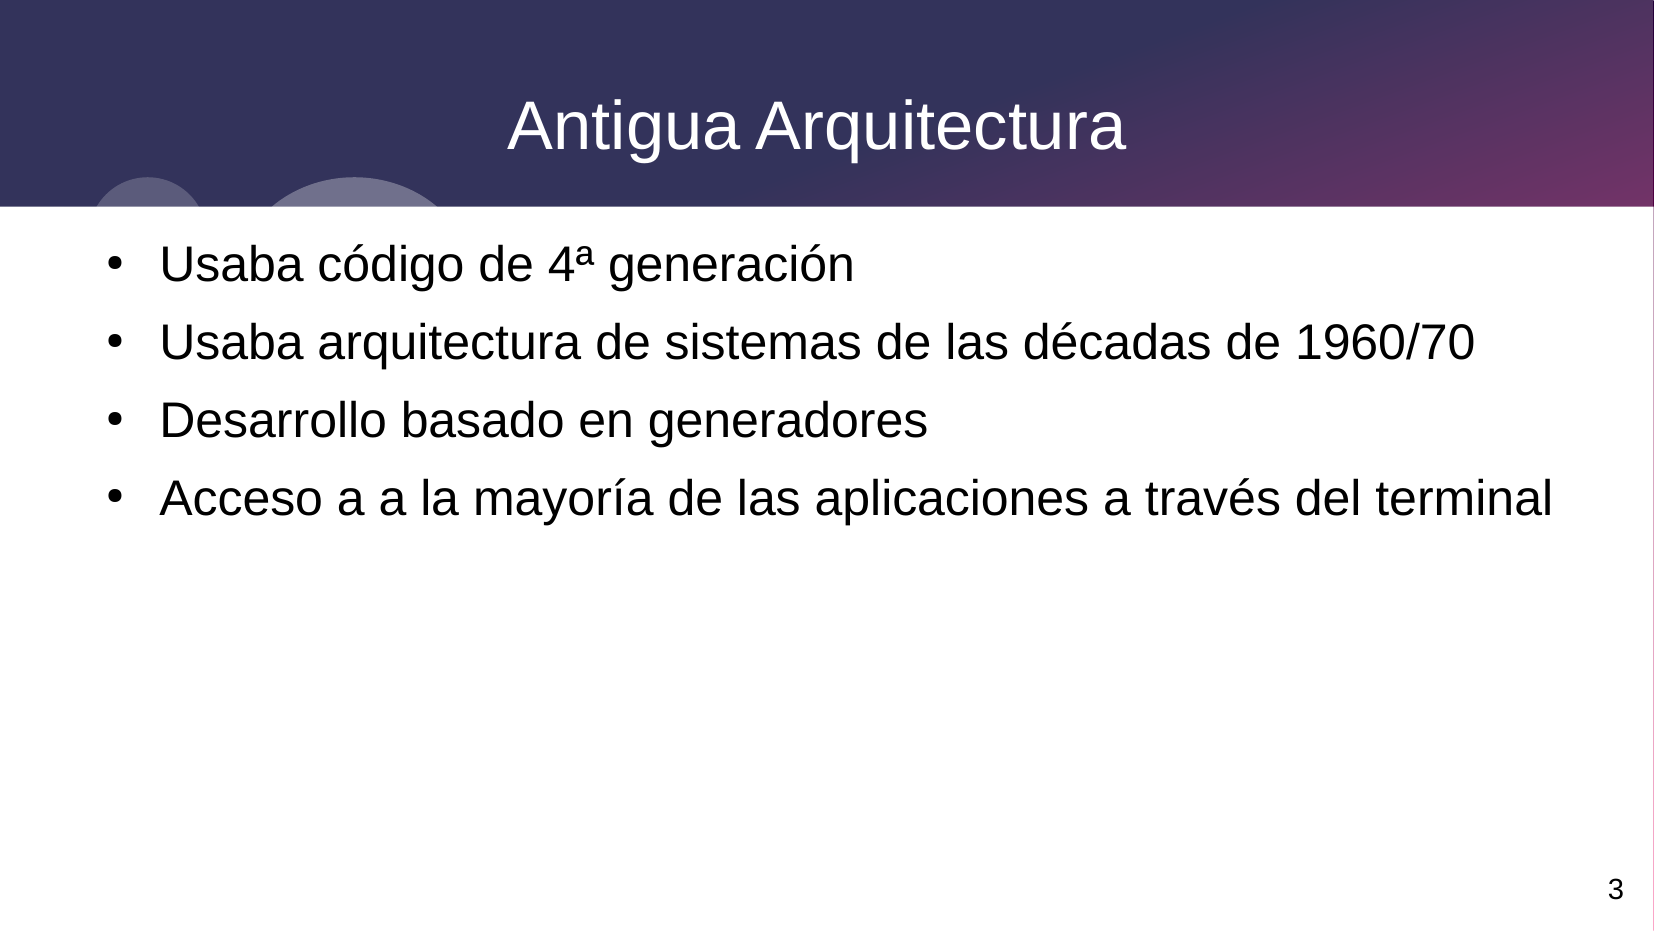

# Antigua Arquitectura
Usaba código de 4ª generación
Usaba arquitectura de sistemas de las décadas de 1960/70
Desarrollo basado en generadores
Acceso a a la mayoría de las aplicaciones a través del terminal